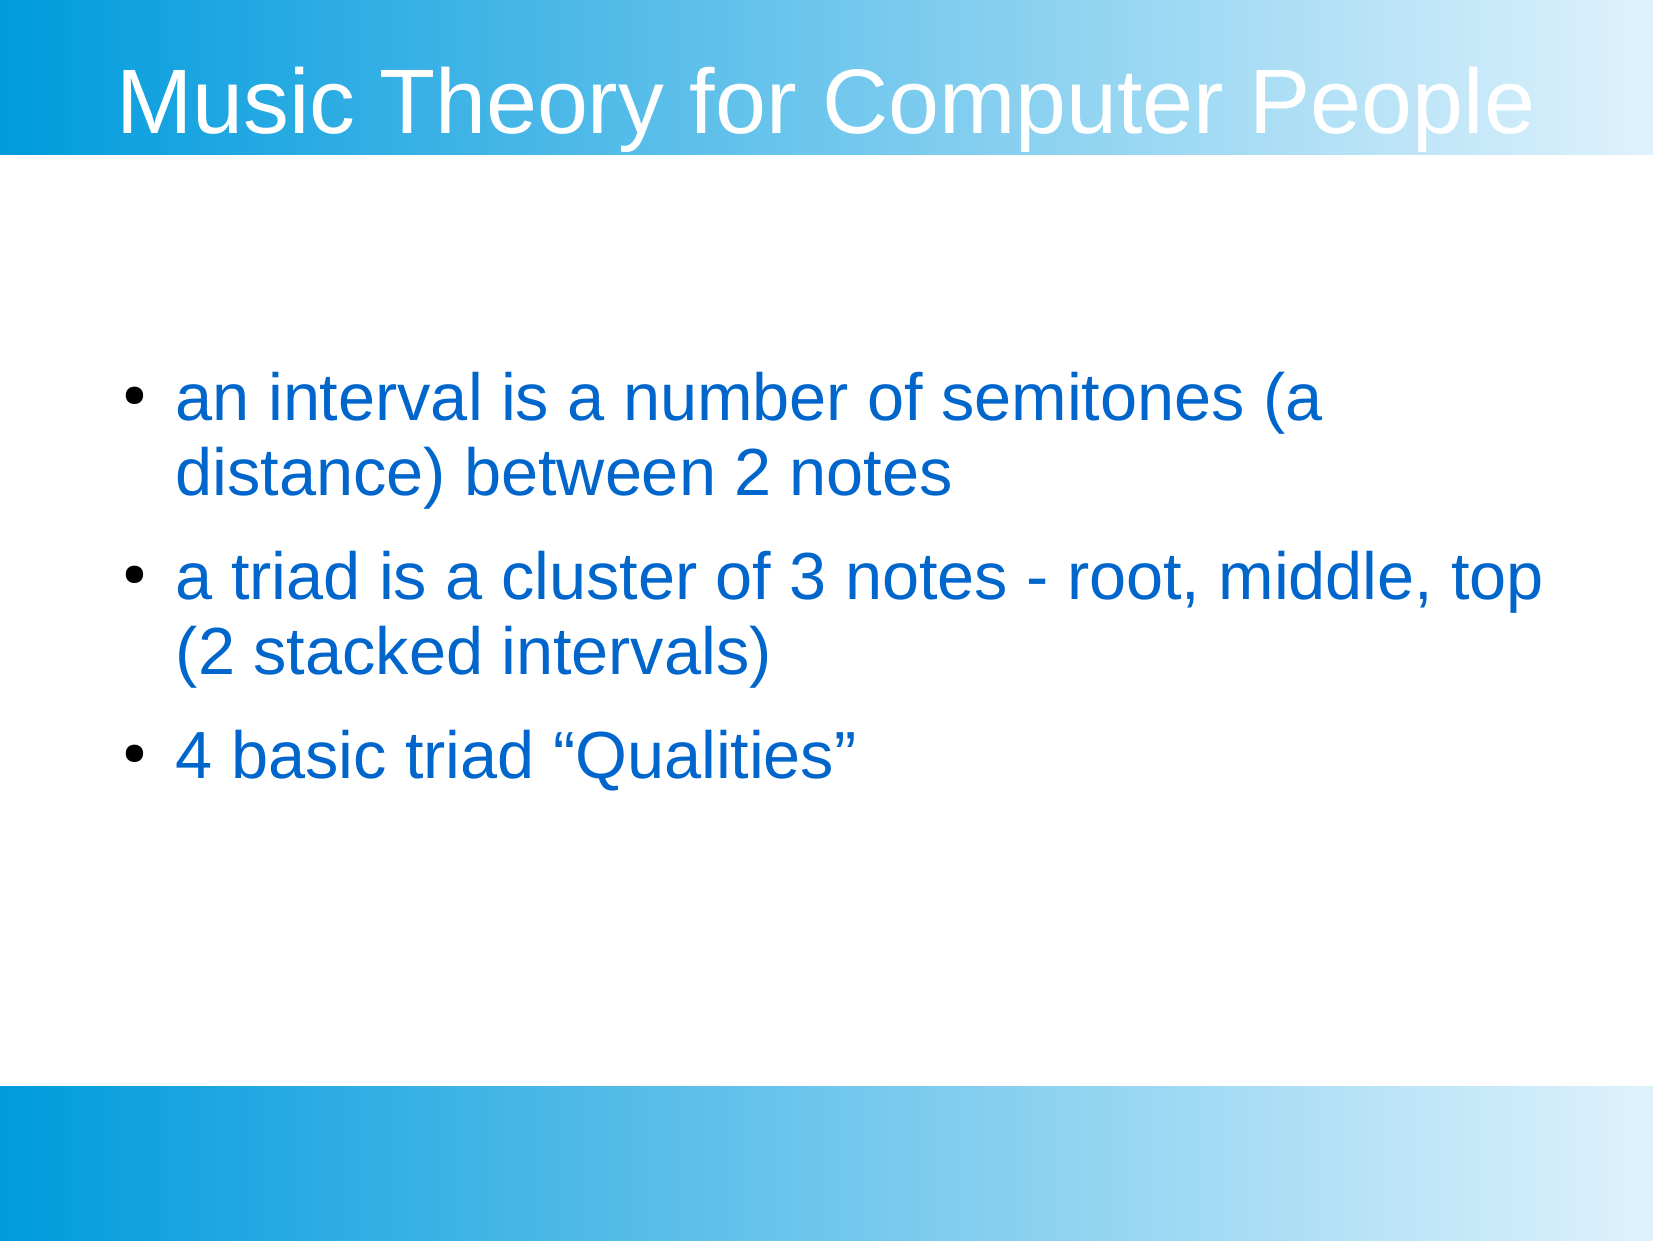

# Music Theory for Computer People
an interval is a number of semitones (a distance) between 2 notes
a triad is a cluster of 3 notes - root, middle, top (2 stacked intervals)
4 basic triad “Qualities”